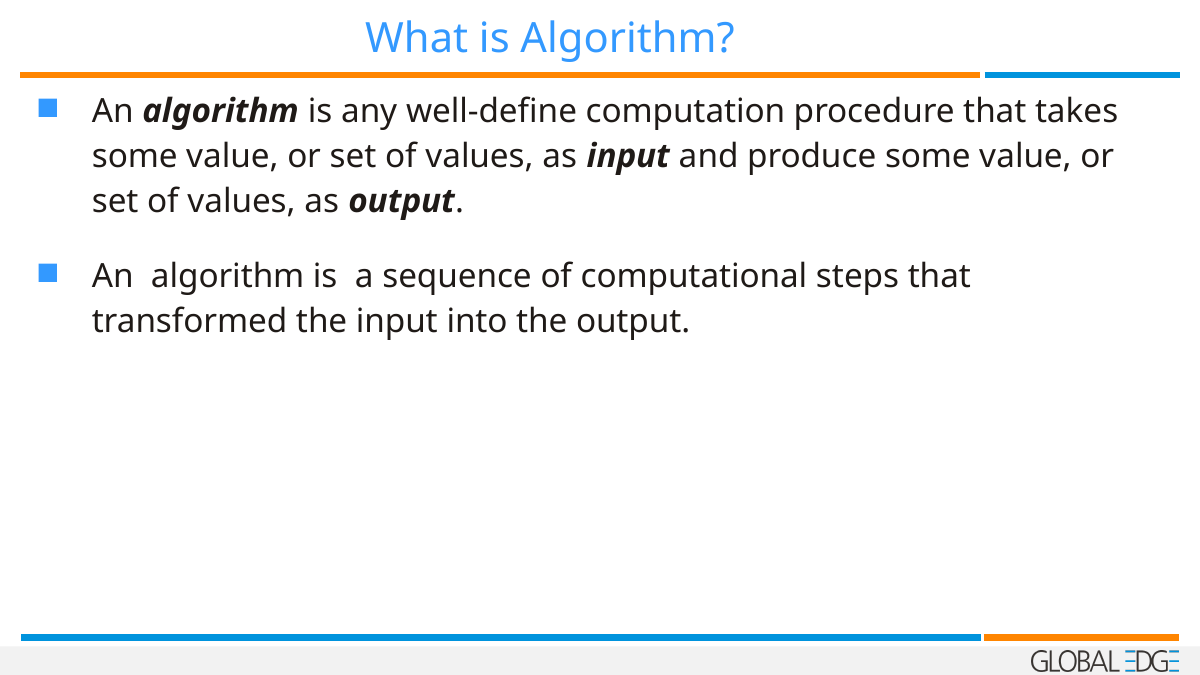

# What is Algorithm?
An algorithm is any well-define computation procedure that takes some value, or set of values, as input and produce some value, or set of values, as output.
An algorithm is a sequence of computational steps that transformed the input into the output.